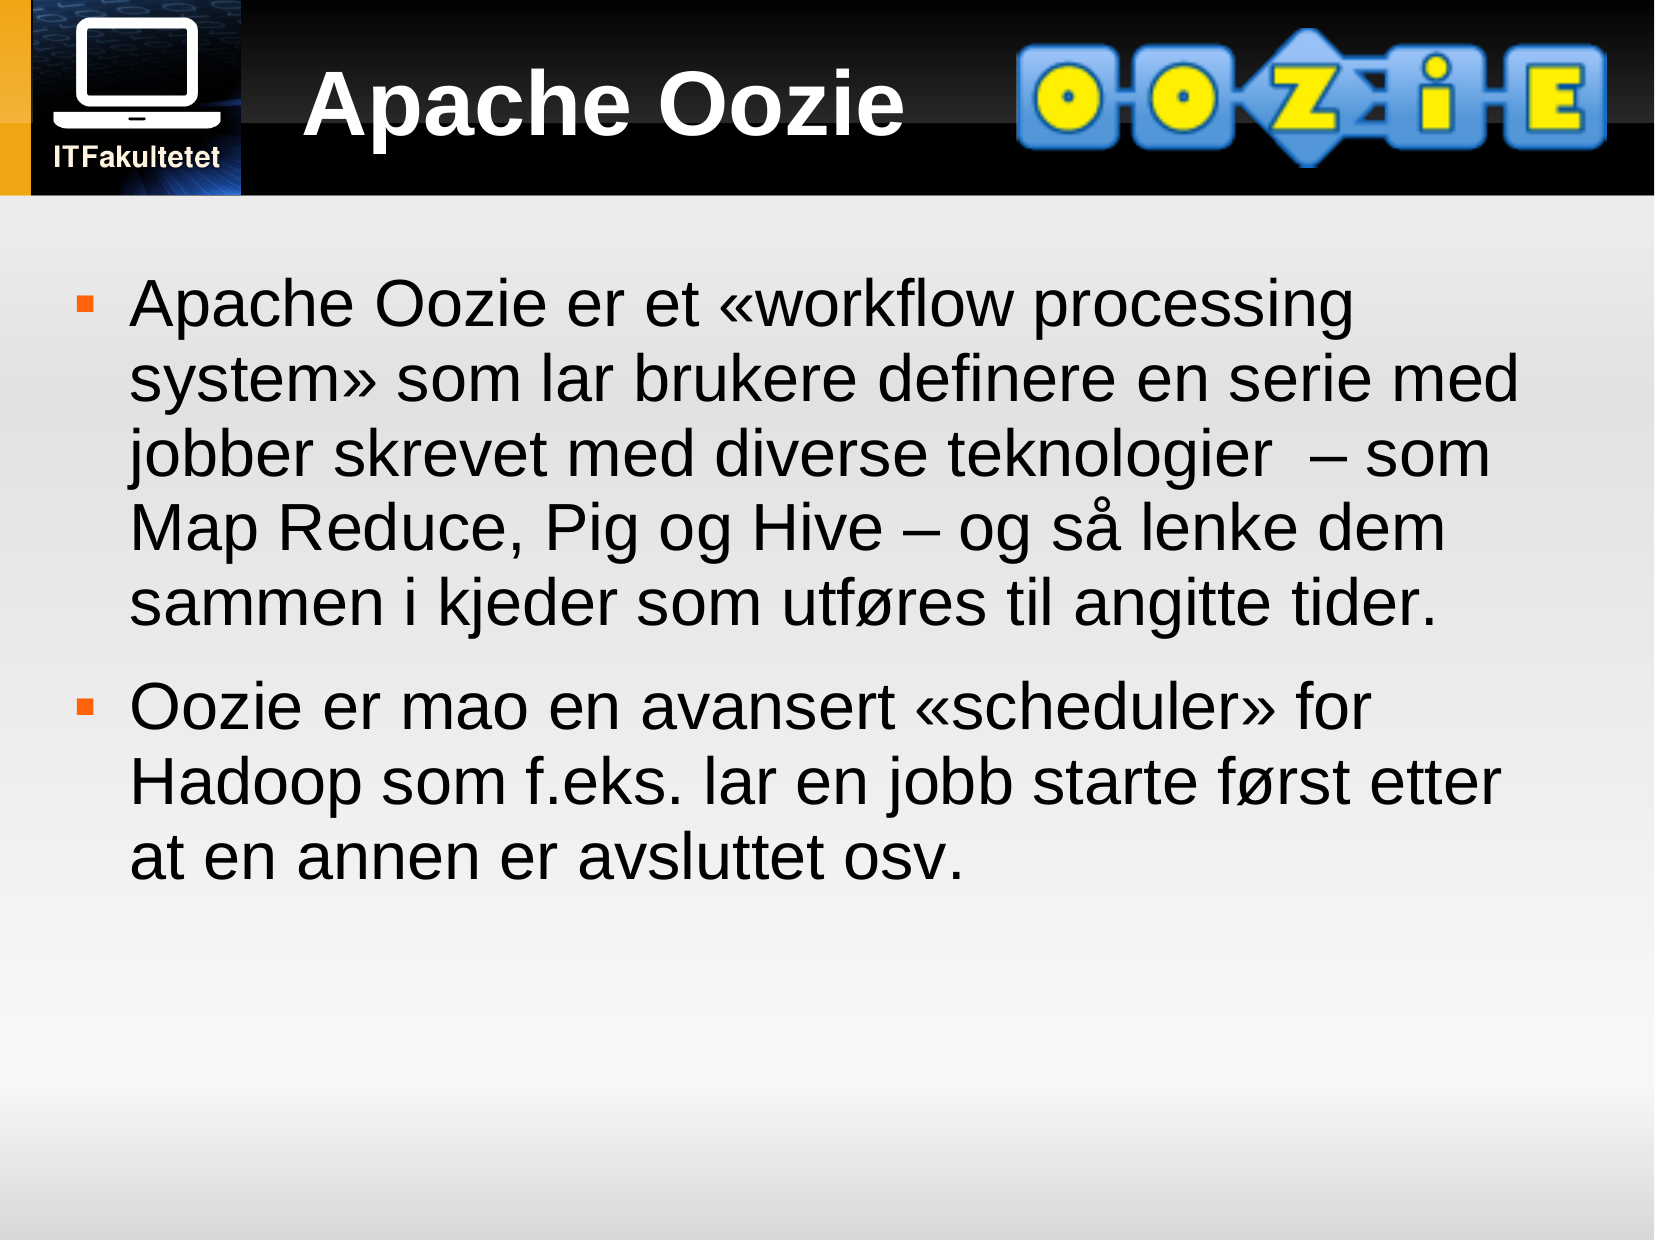

Apache Oozie
Apache Oozie er et «workflow processing

system» som lar brukere definere en serie med
jobber skrevet med diverse teknologier – som
Map Reduce, Pig og Hive – og så lenke dem
sammen i kjeder som utføres til angitte tider.
Oozie er mao en avansert «scheduler» for

Hadoop som f.eks. lar en jobb starte først etter
at en annen er avsluttet osv.